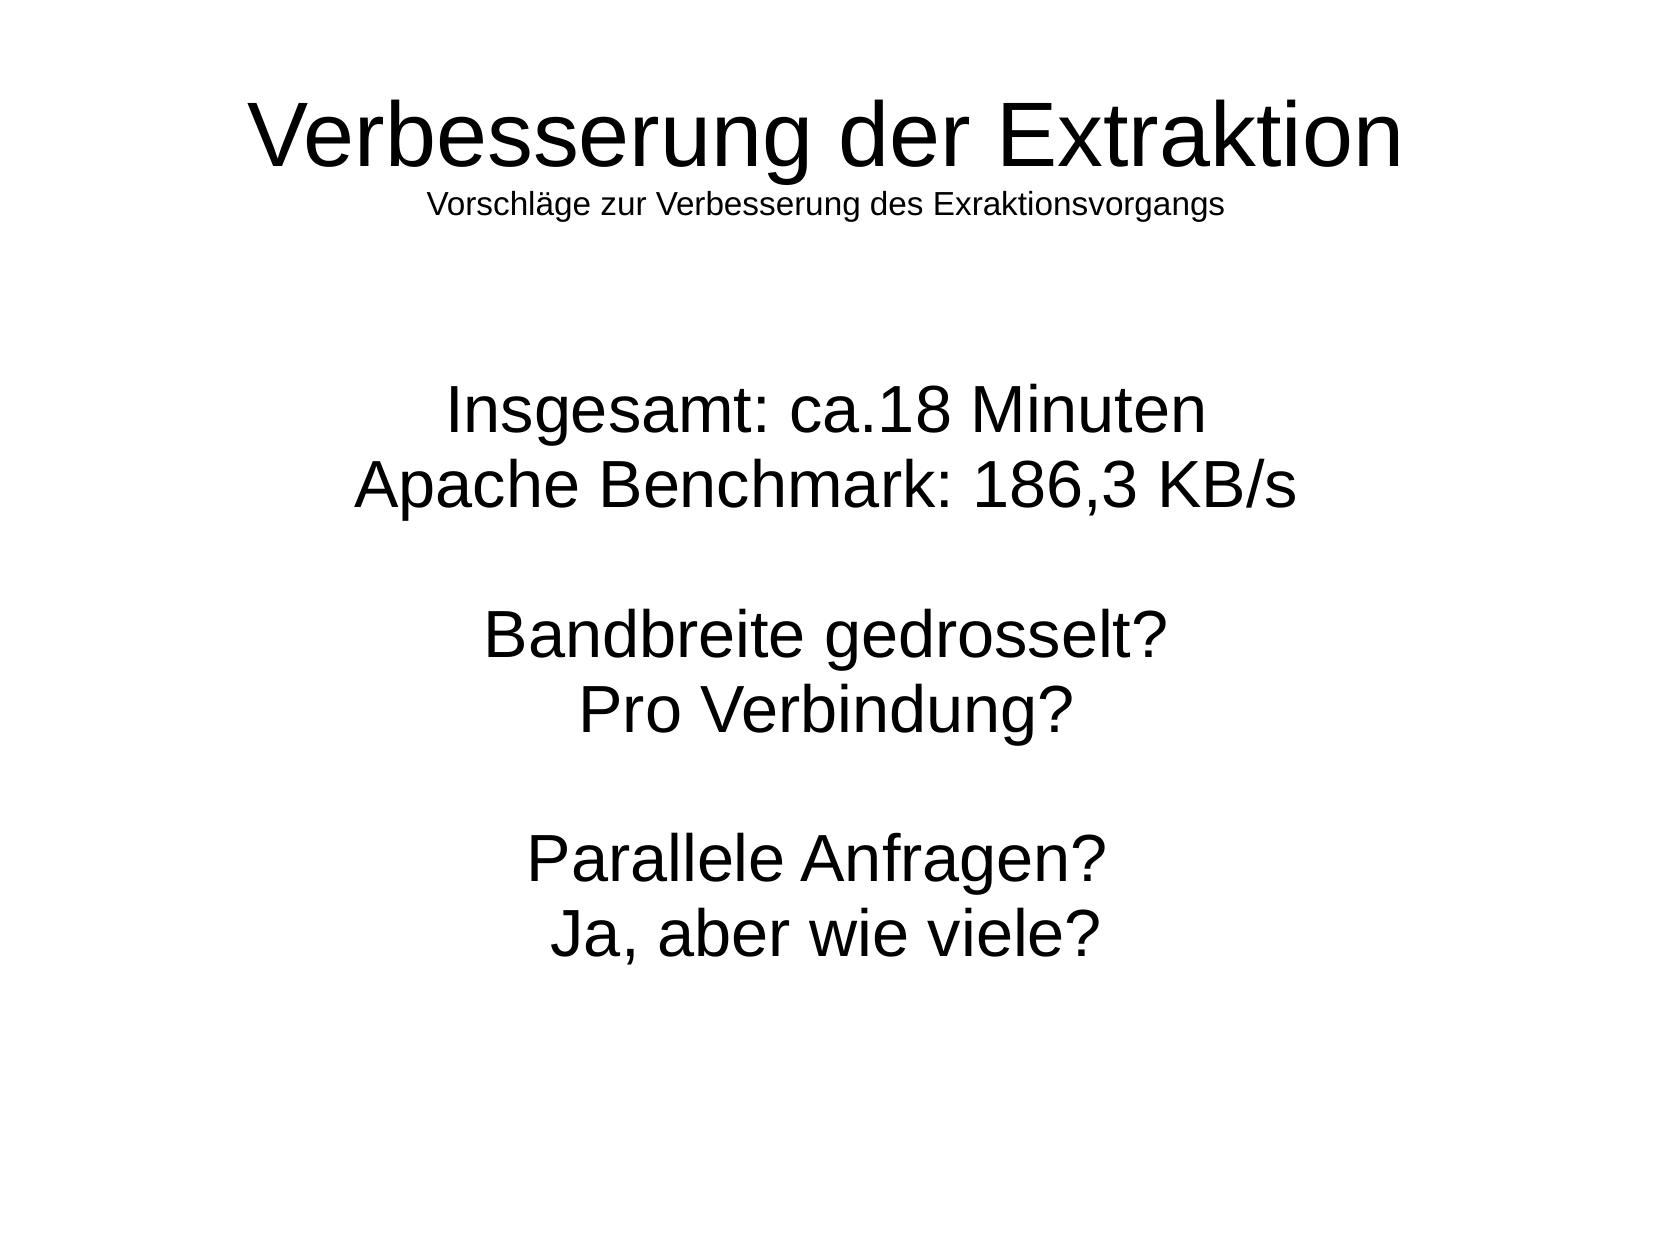

# Verbesserung der Extraktion Vorschläge zur Verbesserung des Exraktionsvorgangs
Insgesamt: ca.18 Minuten
Apache Benchmark: 186,3 KB/s
Bandbreite gedrosselt?
Pro Verbindung?
Parallele Anfragen?
Ja, aber wie viele?